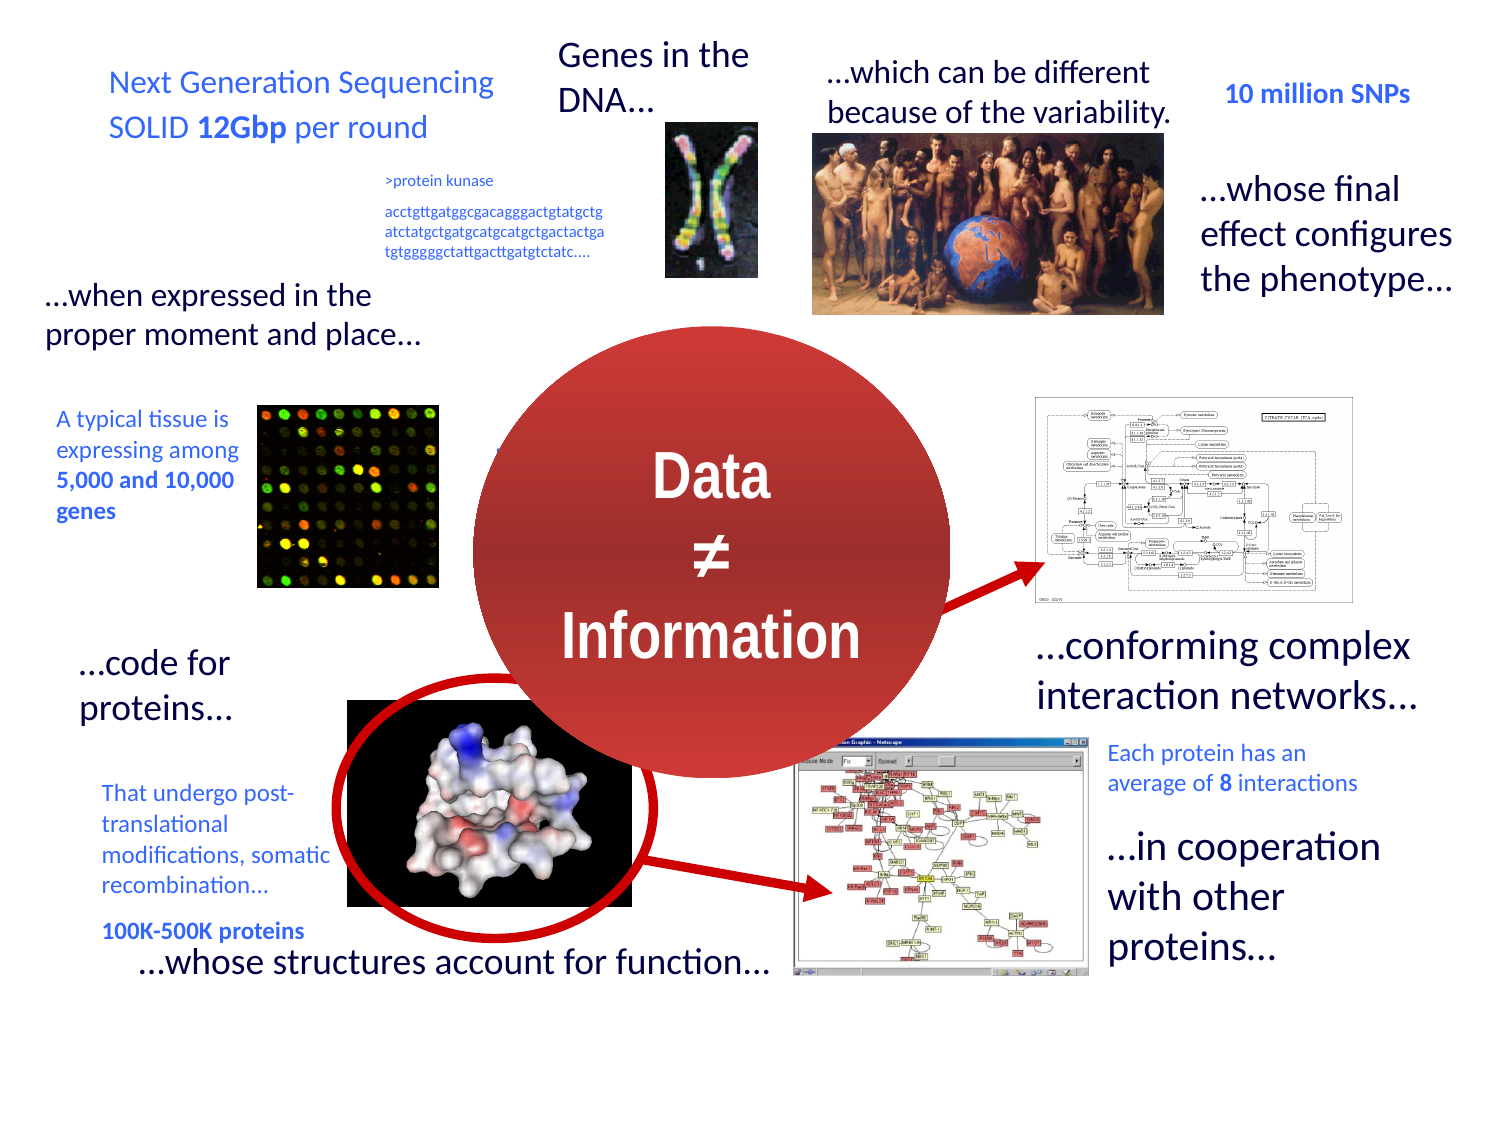

Genes in the DNA...
…which can be different because of the variability.
10 million SNPs
Next Generation Sequencing
SOLID 12Gbp per round
…whose final effect configures the phenotype...
>protein kunase
acctgttgatggcgacagggactgtatgctgatctatgctgatgcatgcatgctgactactgatgtgggggctattgacttgatgtctatc....
…when expressed in the proper moment and place...
Data
≠
Information
A typical tissue is expressing among 5,000 and 10,000 genes
From genotype to phenotype.
(in the functional post-genomics scenario)‏
…conforming complex interaction networks...
…code for proteins...
Each protein has an average of 8 interactions
That undergo post-translational modifications, somatic recombination...
100K-500K proteins
…in cooperation with other proteins…
…whose structures account for function...